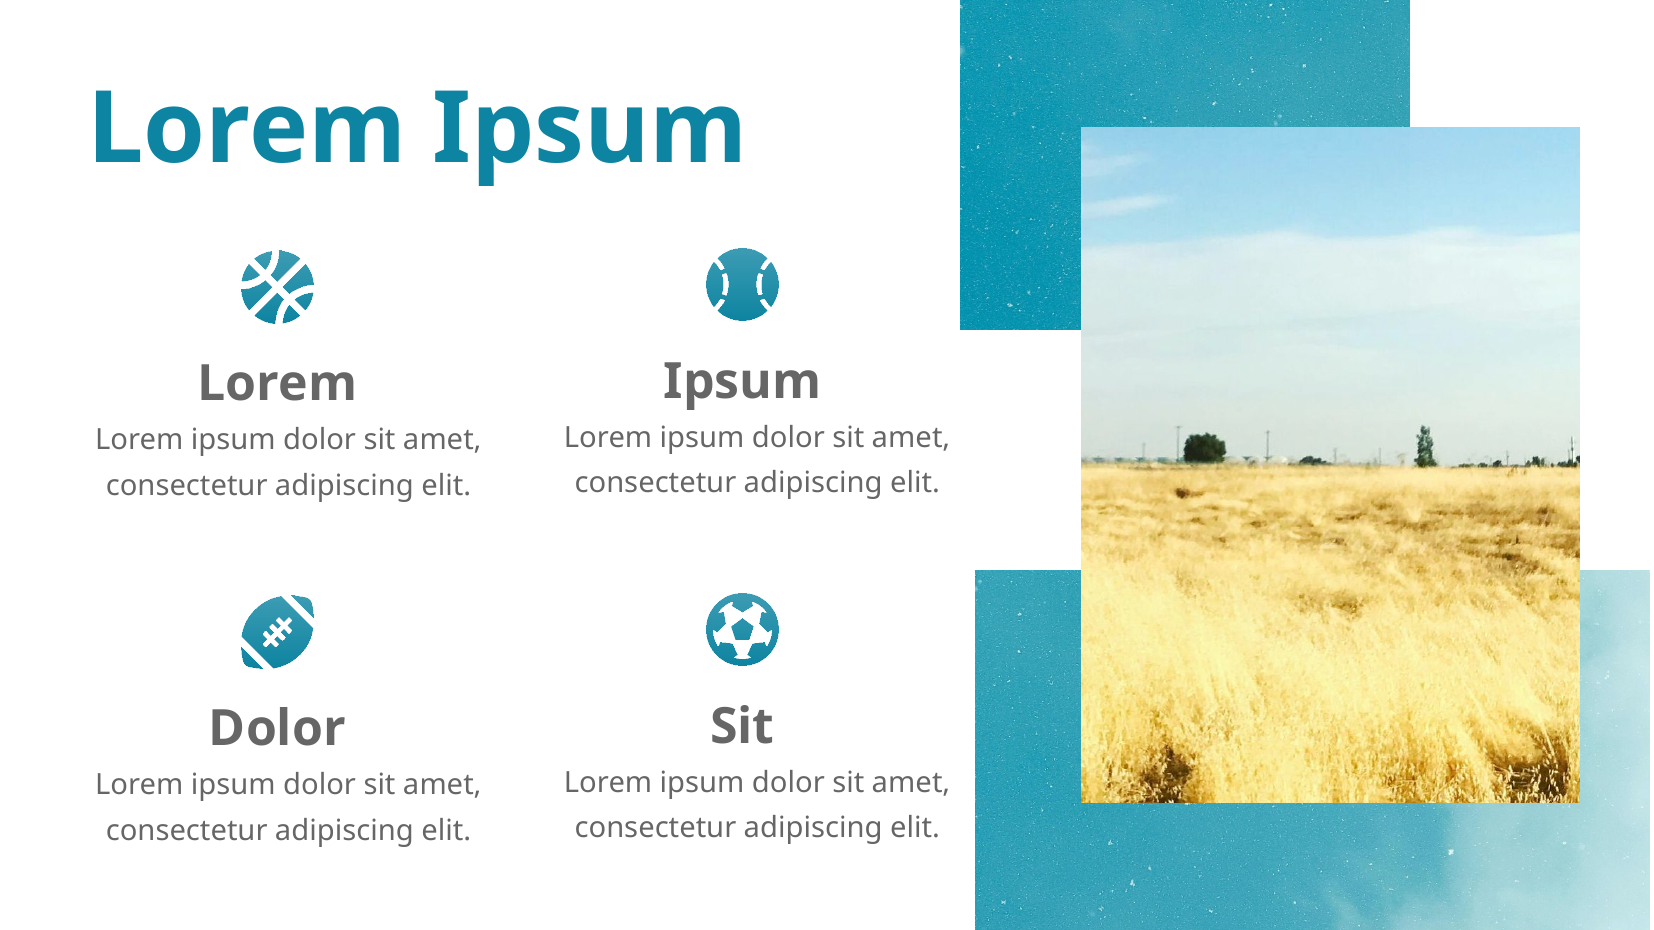

# Lorem Ipsum
Ipsum
Lorem
Lorem ipsum dolor sit amet, consectetur adipiscing elit.
Lorem ipsum dolor sit amet, consectetur adipiscing elit.
Sit
Dolor
Lorem ipsum dolor sit amet, consectetur adipiscing elit.
Lorem ipsum dolor sit amet, consectetur adipiscing elit.